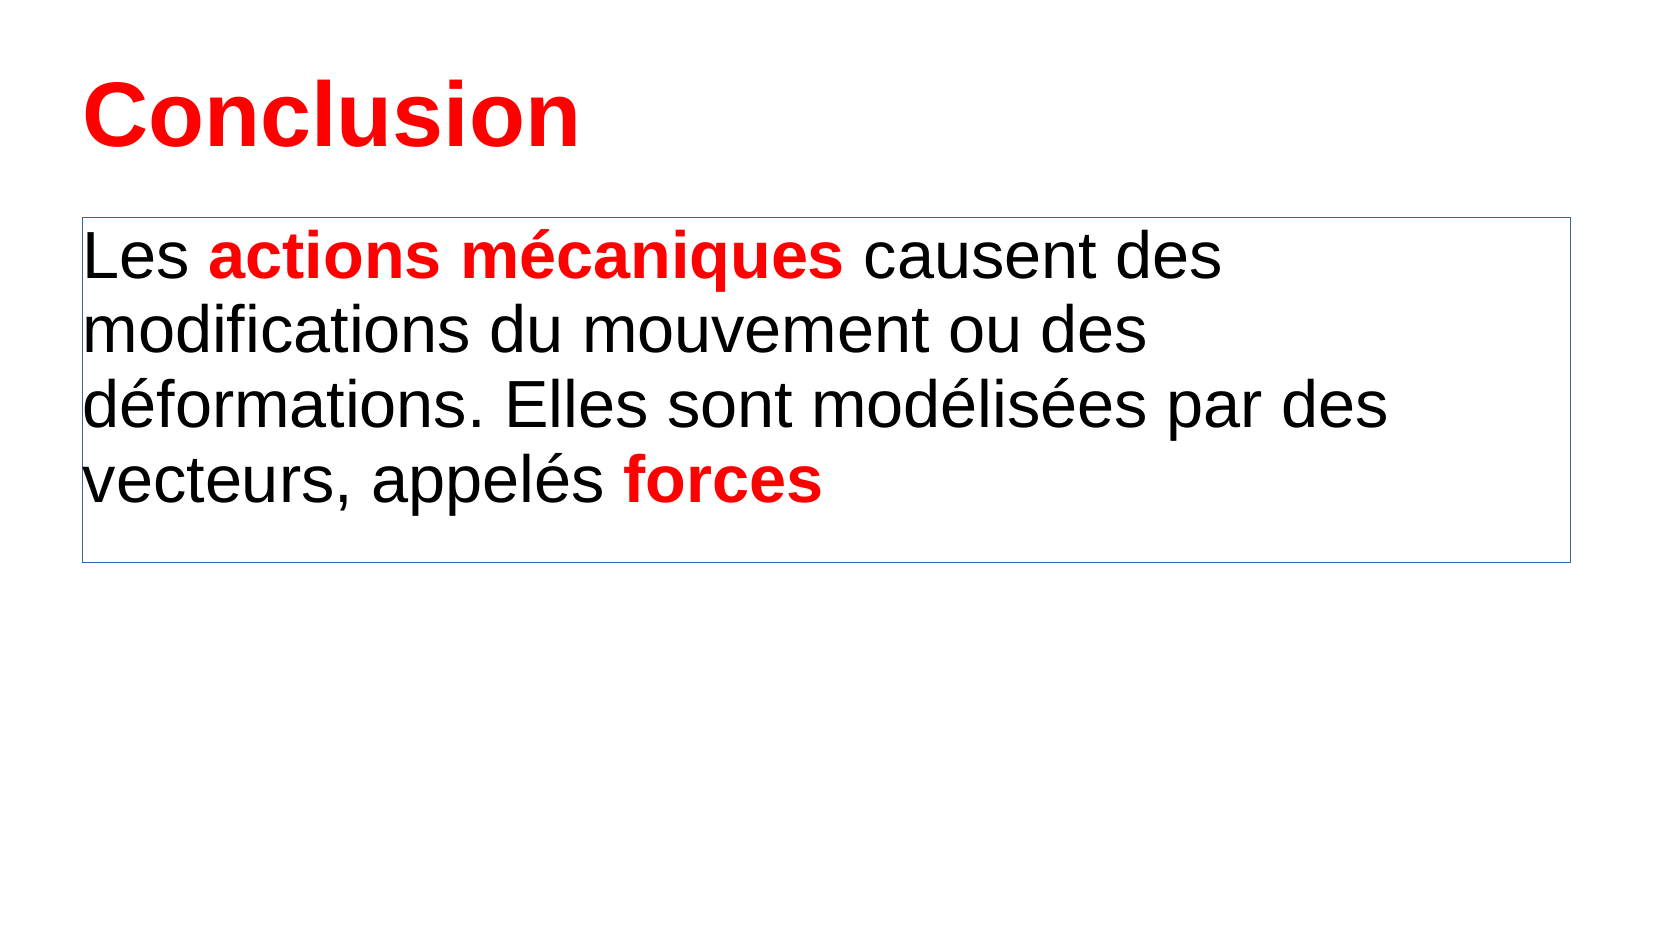

# Conclusion
Les actions mécaniques causent des modifications du mouvement ou des déformations. Elles sont modélisées par des vecteurs, appelés forces